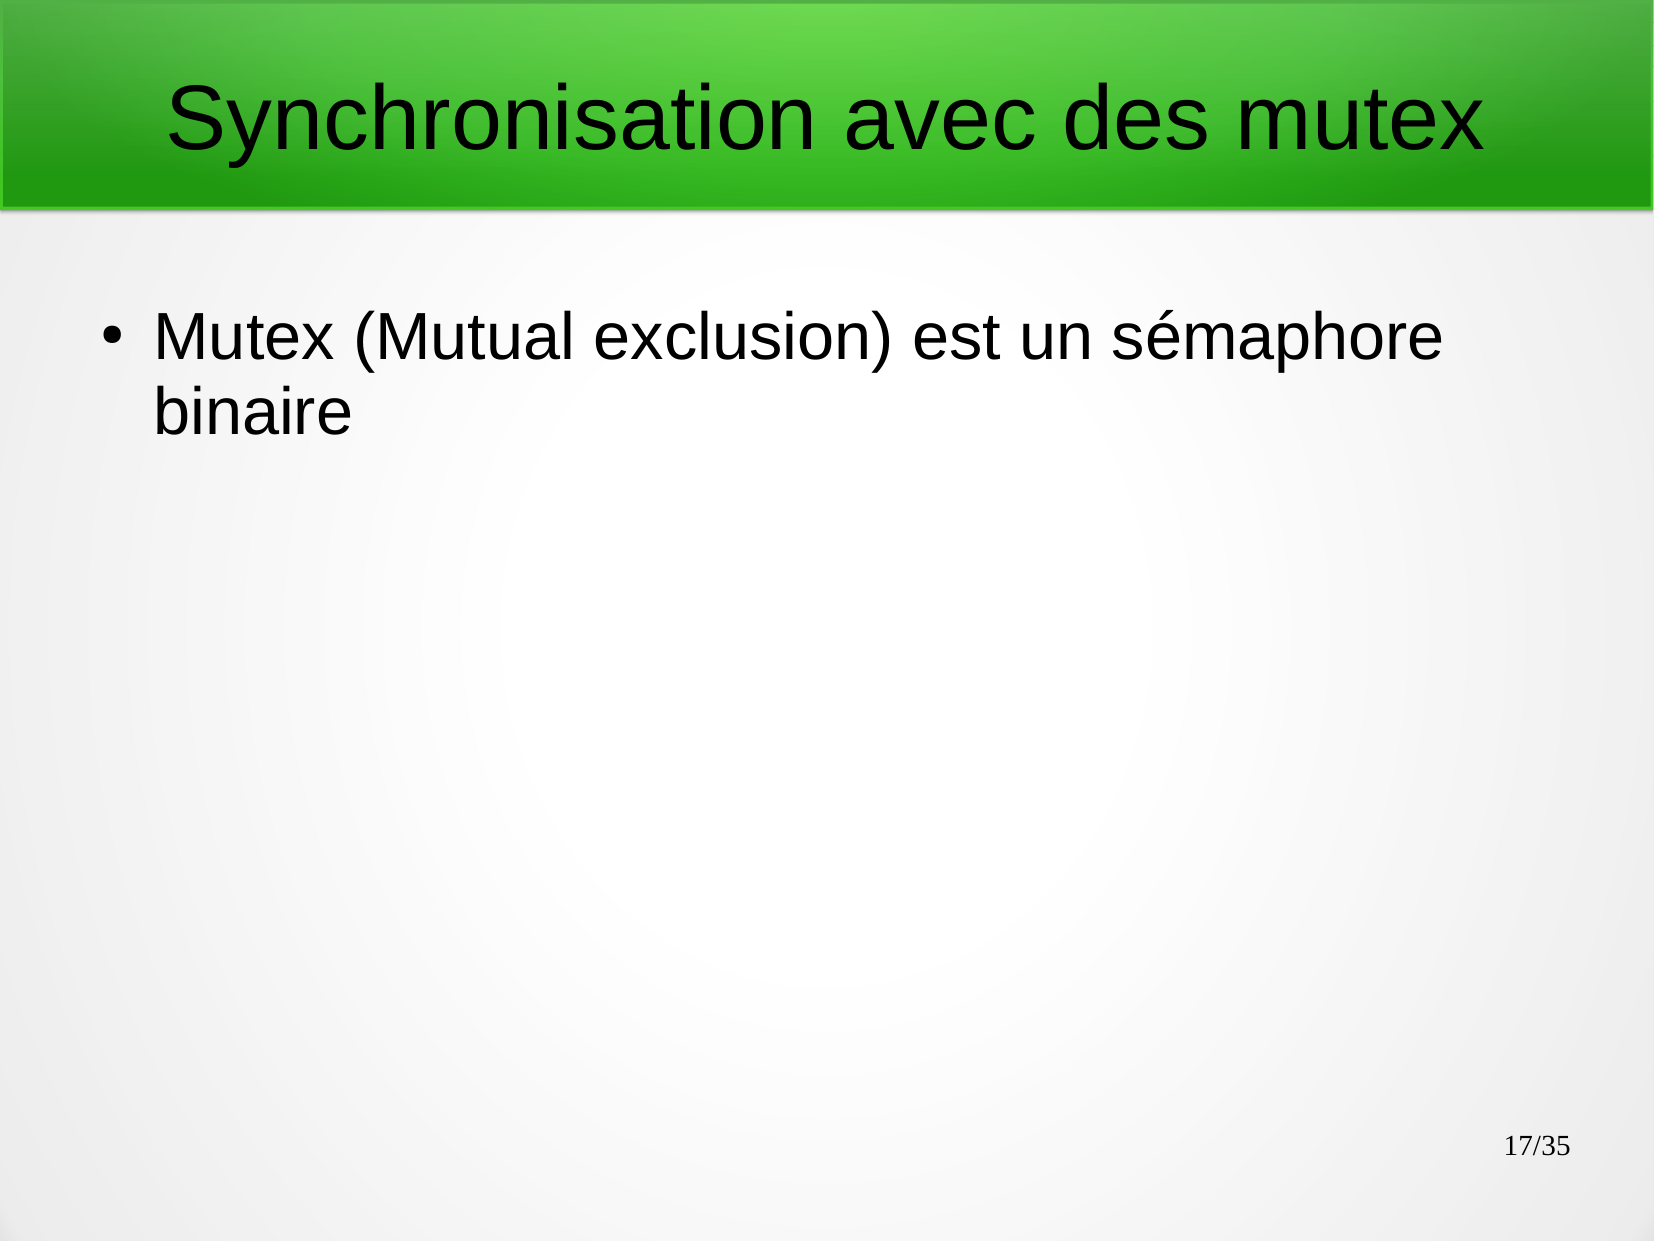

# Synchronisation avec des mutex
Mutex (Mutual exclusion) est un sémaphore binaire
17